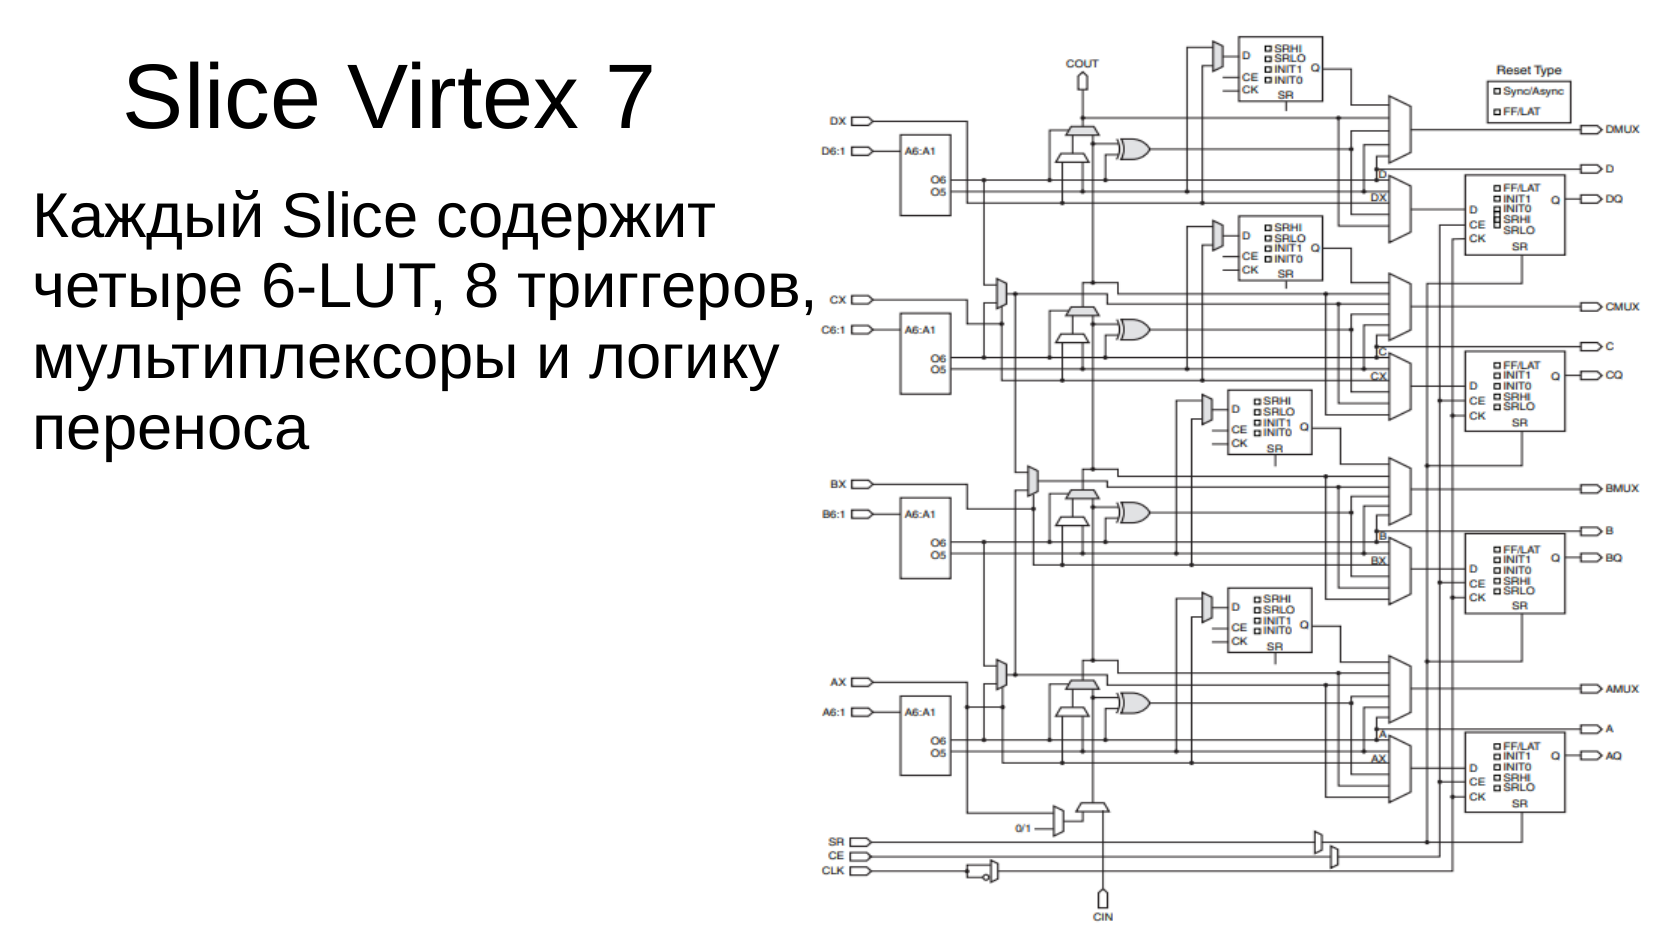

# Slice Virtex 7
Каждый Slice содержит четыре 6-LUT, 8 триггеров, мультиплексоры и логику переноса